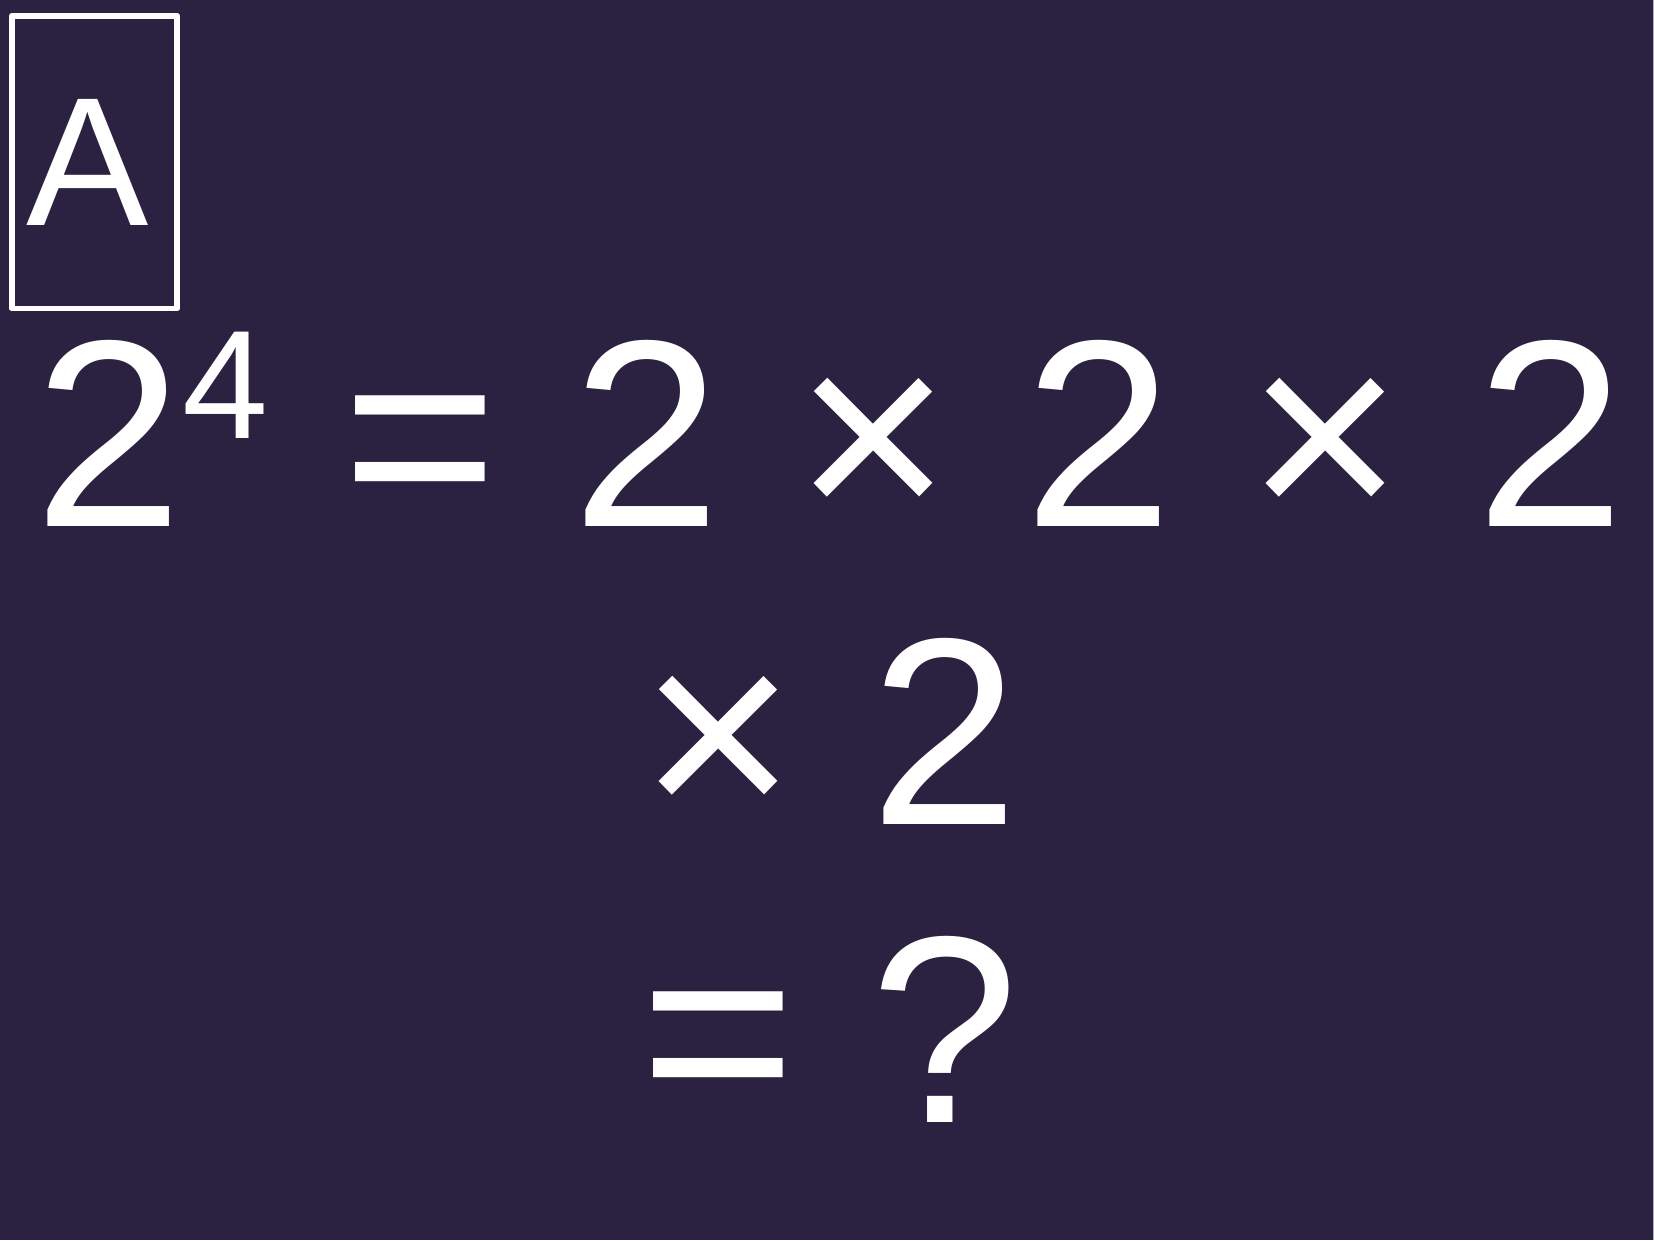

A
# 24 = 2 × 2 × 2 × 2 = ?